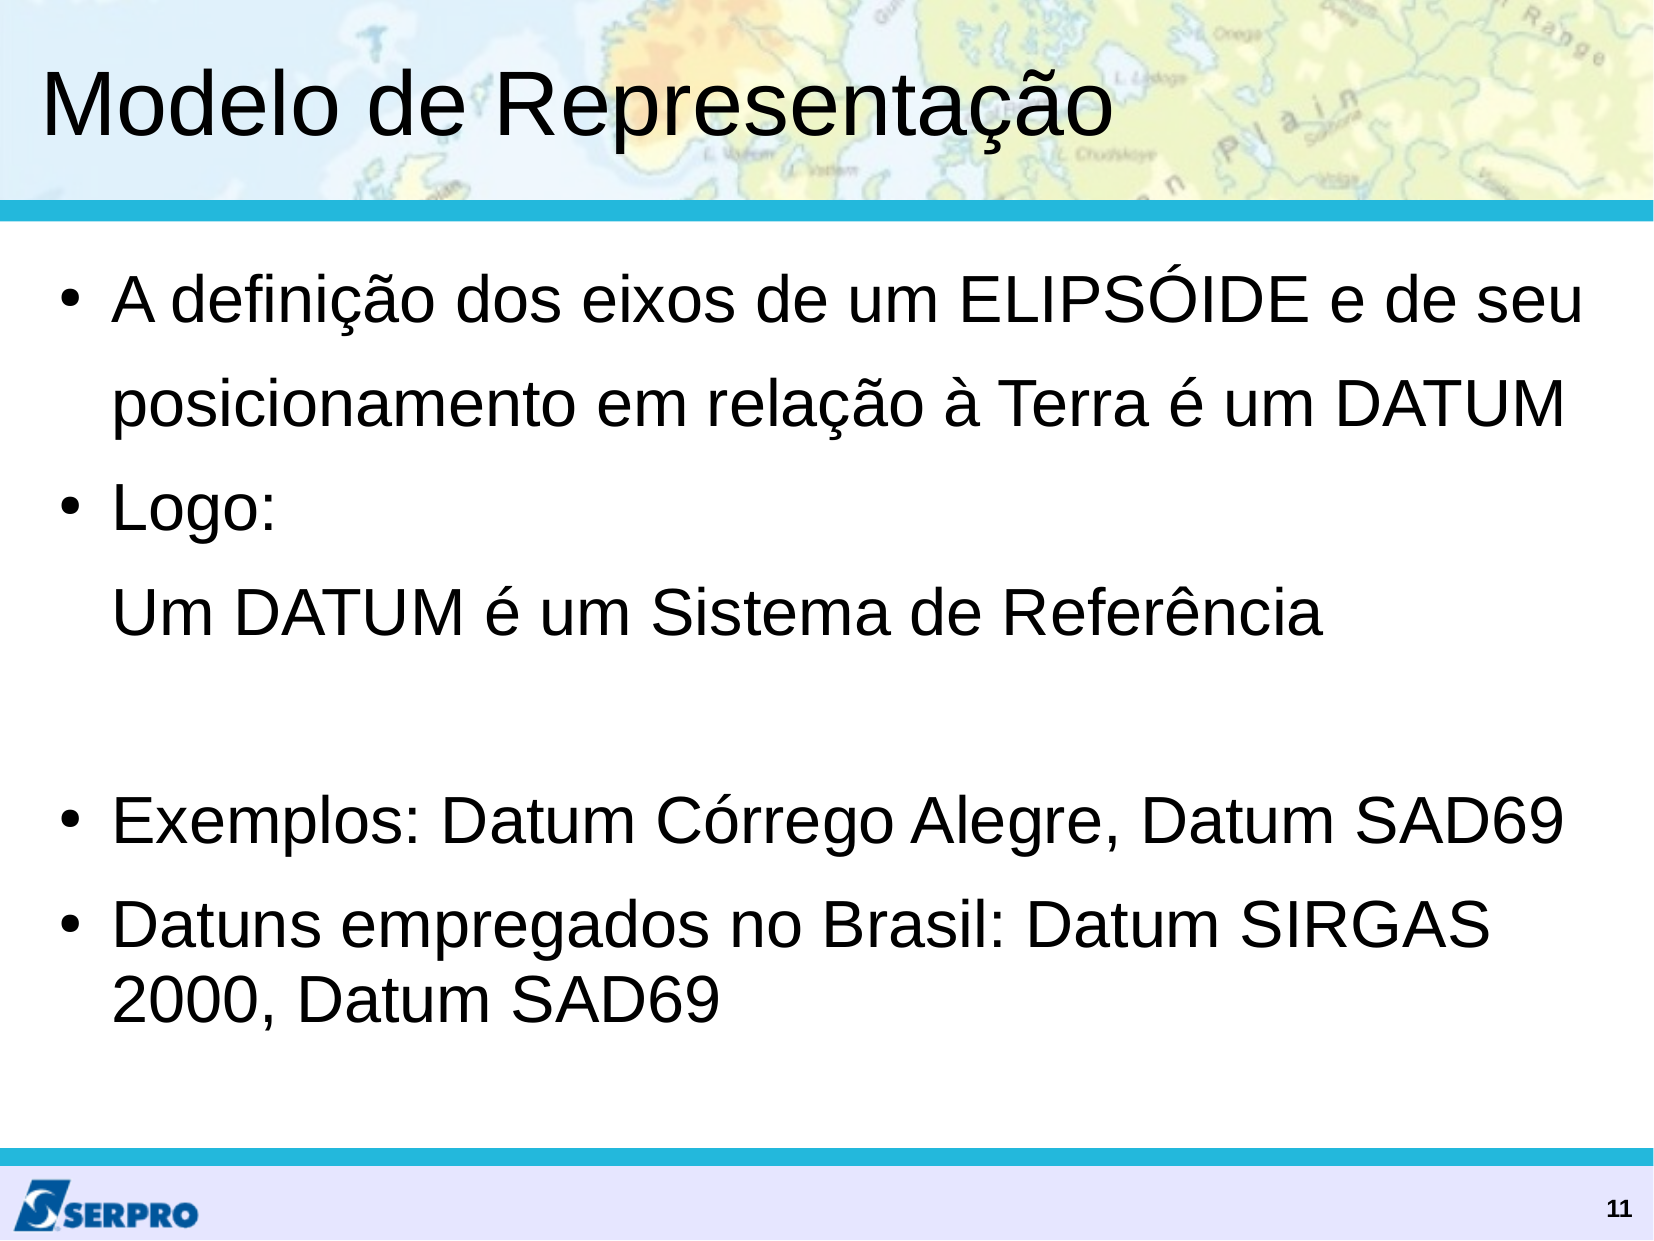

# Modelo de Representação
A definição dos eixos de um ELIPSÓIDE e de seu
posicionamento em relação à Terra é um DATUM
Logo:
Um DATUM é um Sistema de Referência
Exemplos: Datum Córrego Alegre, Datum SAD69
Datuns empregados no Brasil: Datum SIRGAS 2000, Datum SAD69
11